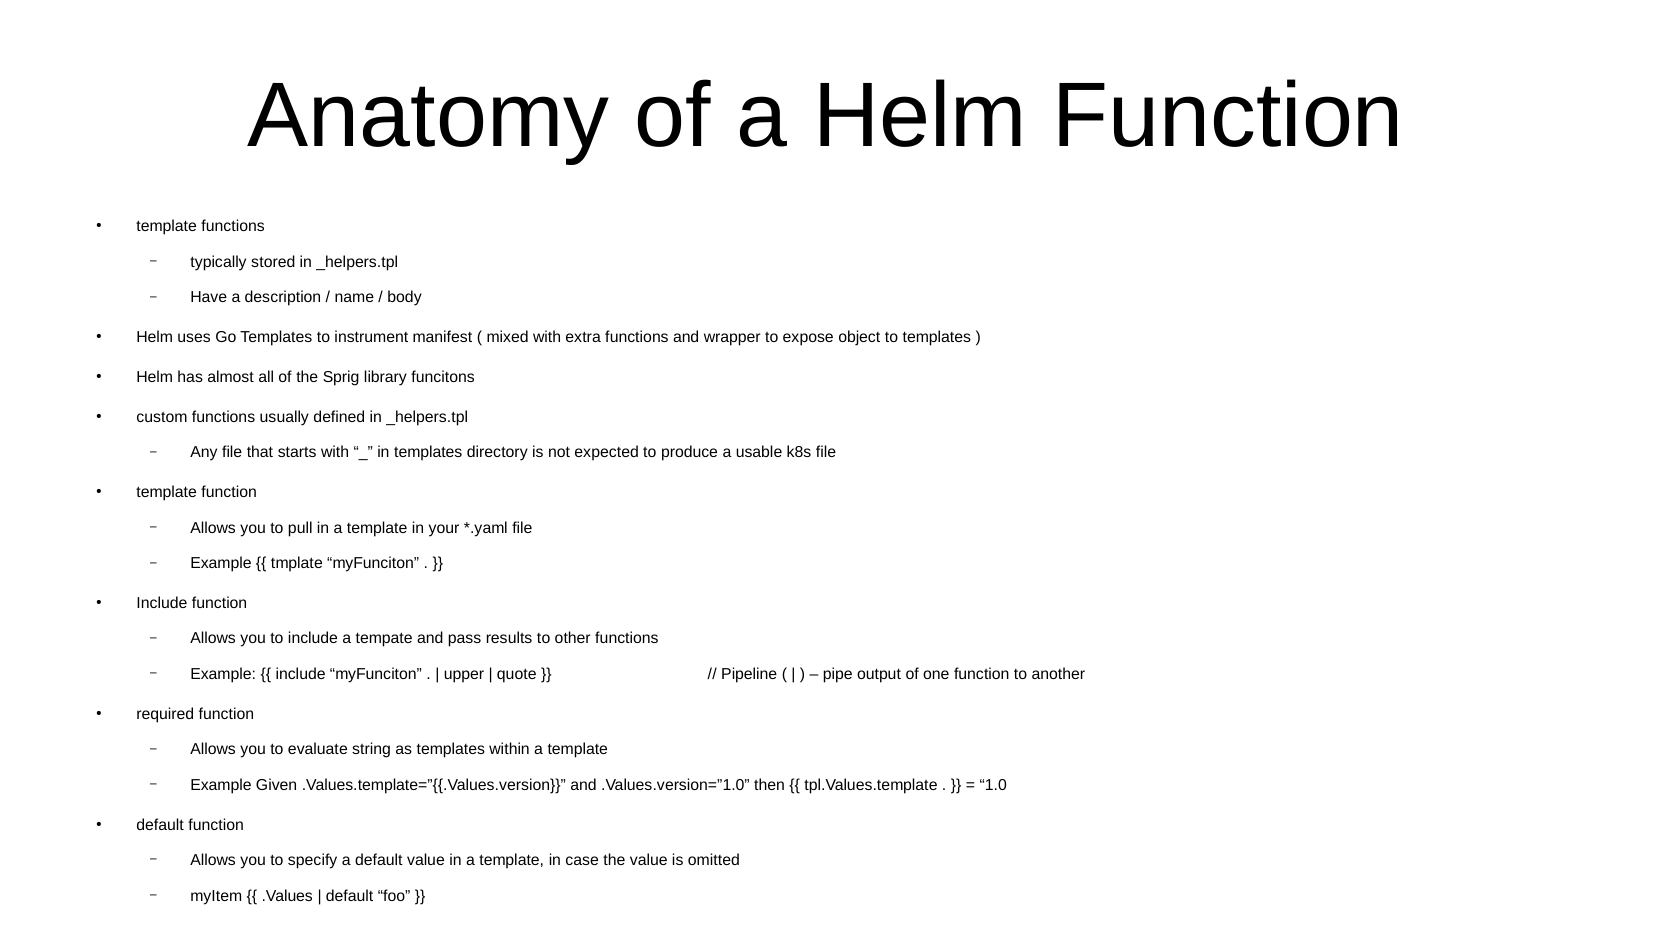

# Anatomy of a Helm Function
template functions
typically stored in _helpers.tpl
Have a description / name / body
Helm uses Go Templates to instrument manifest ( mixed with extra functions and wrapper to expose object to templates )
Helm has almost all of the Sprig library funcitons
custom functions usually defined in _helpers.tpl
Any file that starts with “_” in templates directory is not expected to produce a usable k8s file
template function
Allows you to pull in a template in your *.yaml file
Example {{ tmplate “myFunciton” . }}
Include function
Allows you to include a tempate and pass results to other functions
Example: {{ include “myFunciton” . | upper | quote }} 						 	 	 // Pipeline ( | ) – pipe output of one function to another
required function
Allows you to evaluate string as templates within a template
Example Given .Values.template=”{{.Values.version}}” and .Values.version=”1.0” then {{ tpl.Values.template . }} = “1.0
default function
Allows you to specify a default value in a template, in case the value is omitted
myItem {{ .Values | default “foo” }}